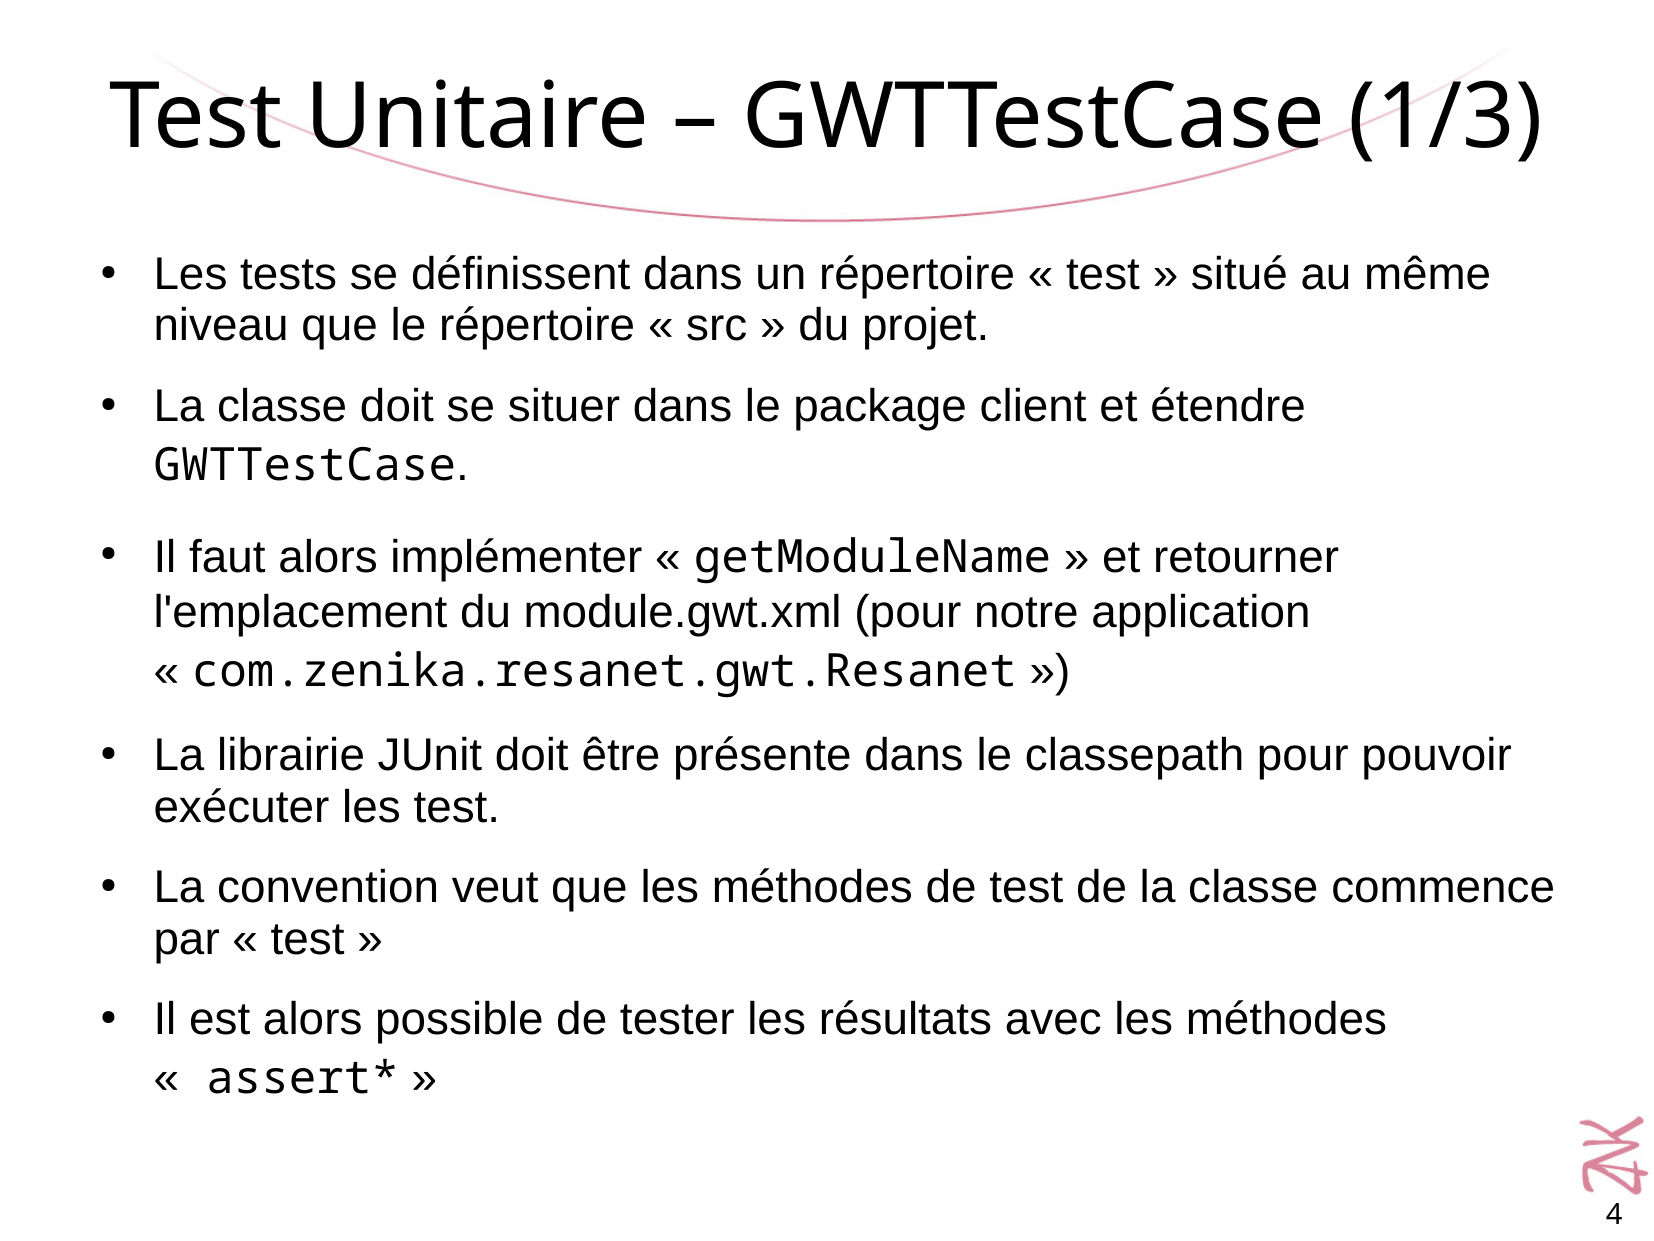

# Test Unitaire – GWTTestCase (1/3)
Les tests se définissent dans un répertoire « test » situé au même niveau que le répertoire « src » du projet.
La classe doit se situer dans le package client et étendre GWTTestCase.
Il faut alors implémenter « getModuleName » et retourner l'emplacement du module.gwt.xml (pour notre application « com.zenika.resanet.gwt.Resanet »)
La librairie JUnit doit être présente dans le classepath pour pouvoir exécuter les test.
La convention veut que les méthodes de test de la classe commence par « test »
Il est alors possible de tester les résultats avec les méthodes « assert* »
4